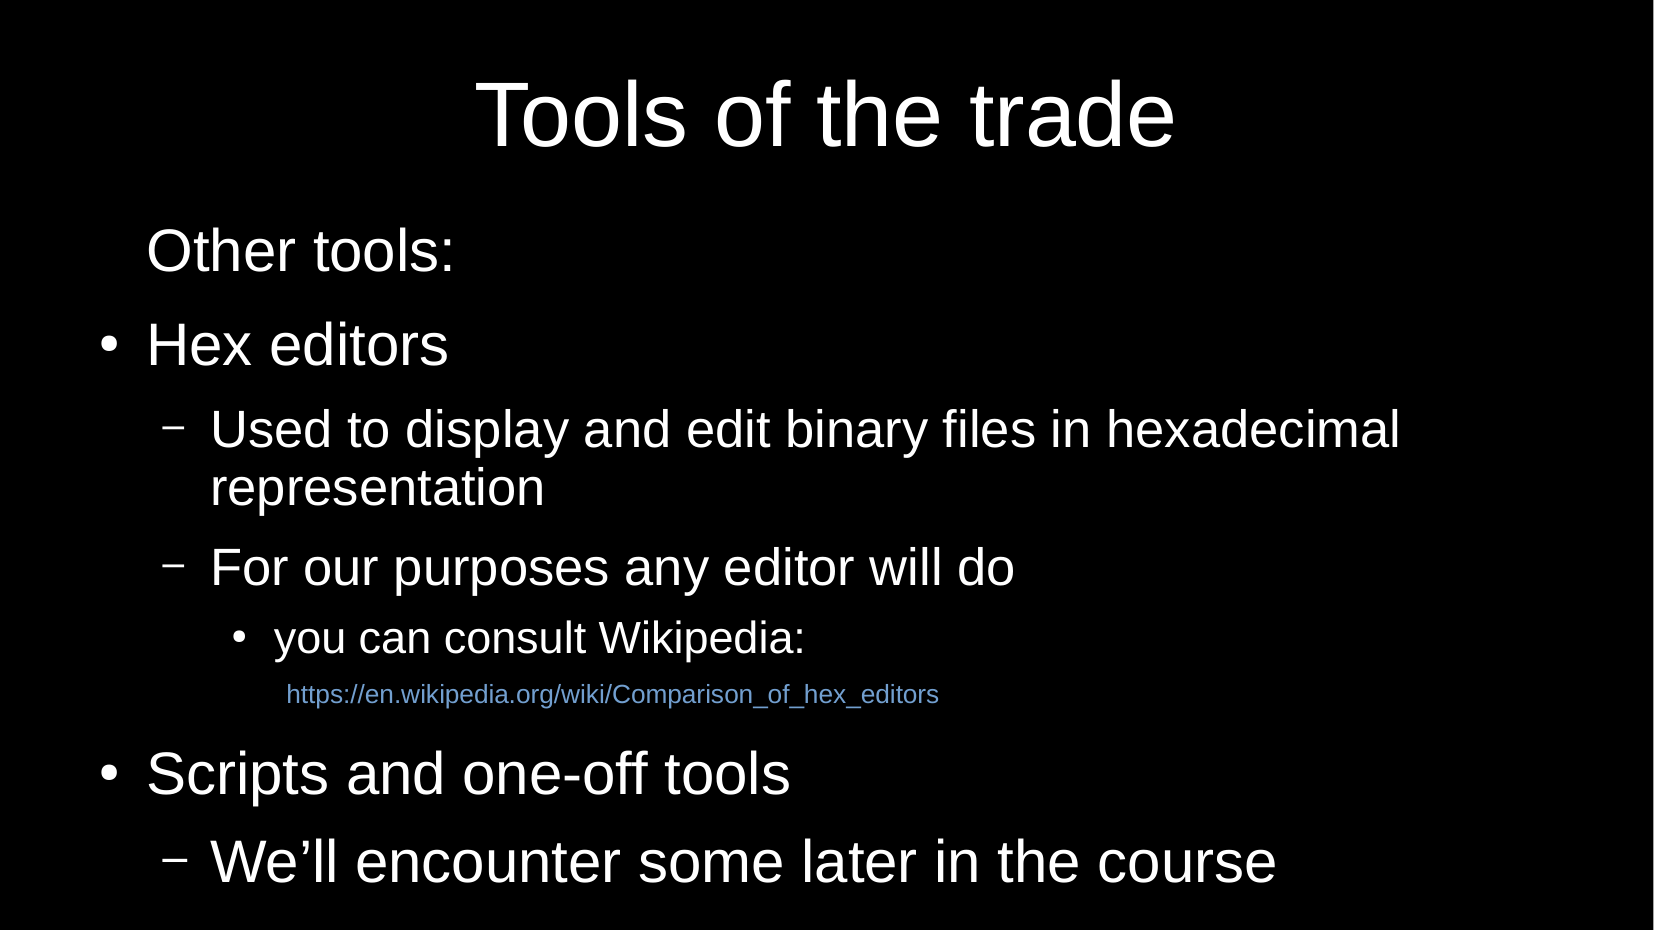

# Tools of the trade
Other tools:
Hex editors
Used to display and edit binary files in hexadecimal representation
For our purposes any editor will do
you can consult Wikipedia:
 https://en.wikipedia.org/wiki/Comparison_of_hex_editors
Scripts and one-off tools
We’ll encounter some later in the course